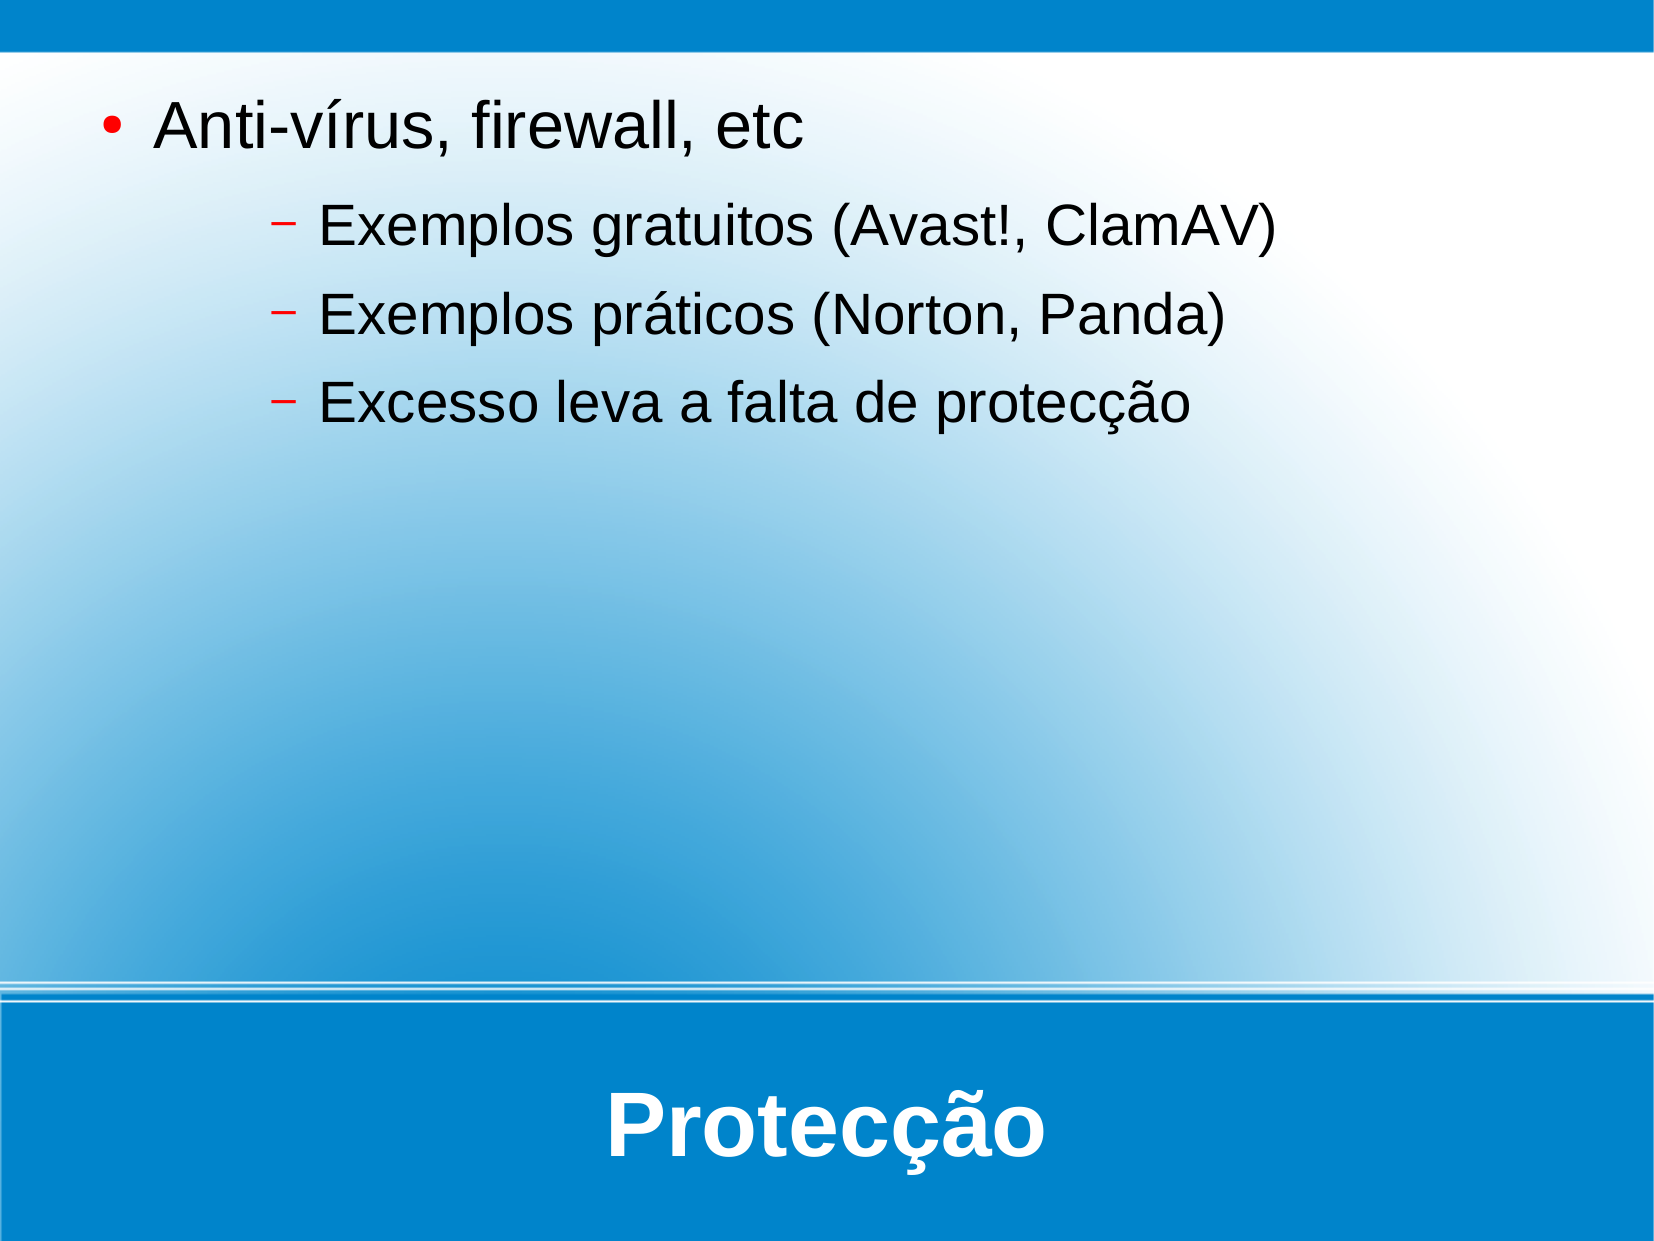

Anti-vírus, firewall, etc
Exemplos gratuitos (Avast!, ClamAV)
Exemplos práticos (Norton, Panda)
Excesso leva a falta de protecção
# Protecção